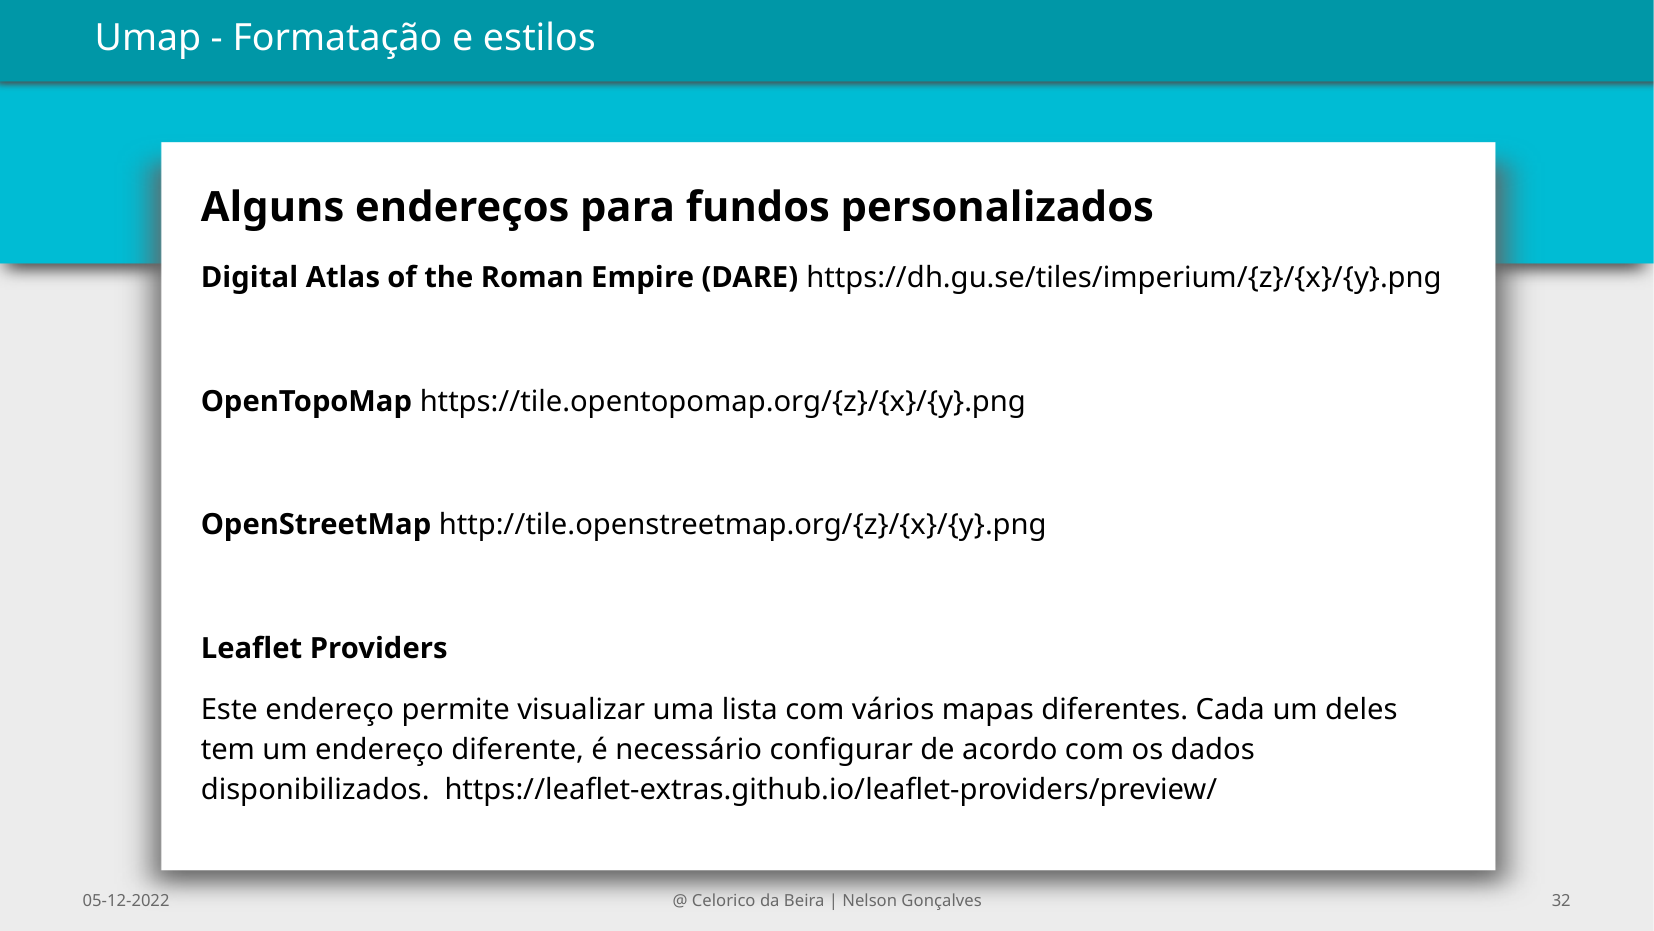

# Umap - Formatação e estilos
Alguns endereços para fundos personalizados
Digital Atlas of the Roman Empire (DARE) https://dh.gu.se/tiles/imperium/{z}/{x}/{y}.png
OpenTopoMap https://tile.opentopomap.org/{z}/{x}/{y}.png
OpenStreetMap http://tile.openstreetmap.org/{z}/{x}/{y}.png
Leaflet Providers
Este endereço permite visualizar uma lista com vários mapas diferentes. Cada um deles tem um endereço diferente, é necessário configurar de acordo com os dados disponibilizados. https://leaflet-extras.github.io/leaflet-providers/preview/
05-12-2022
@ Celorico da Beira | Nelson Gonçalves
32